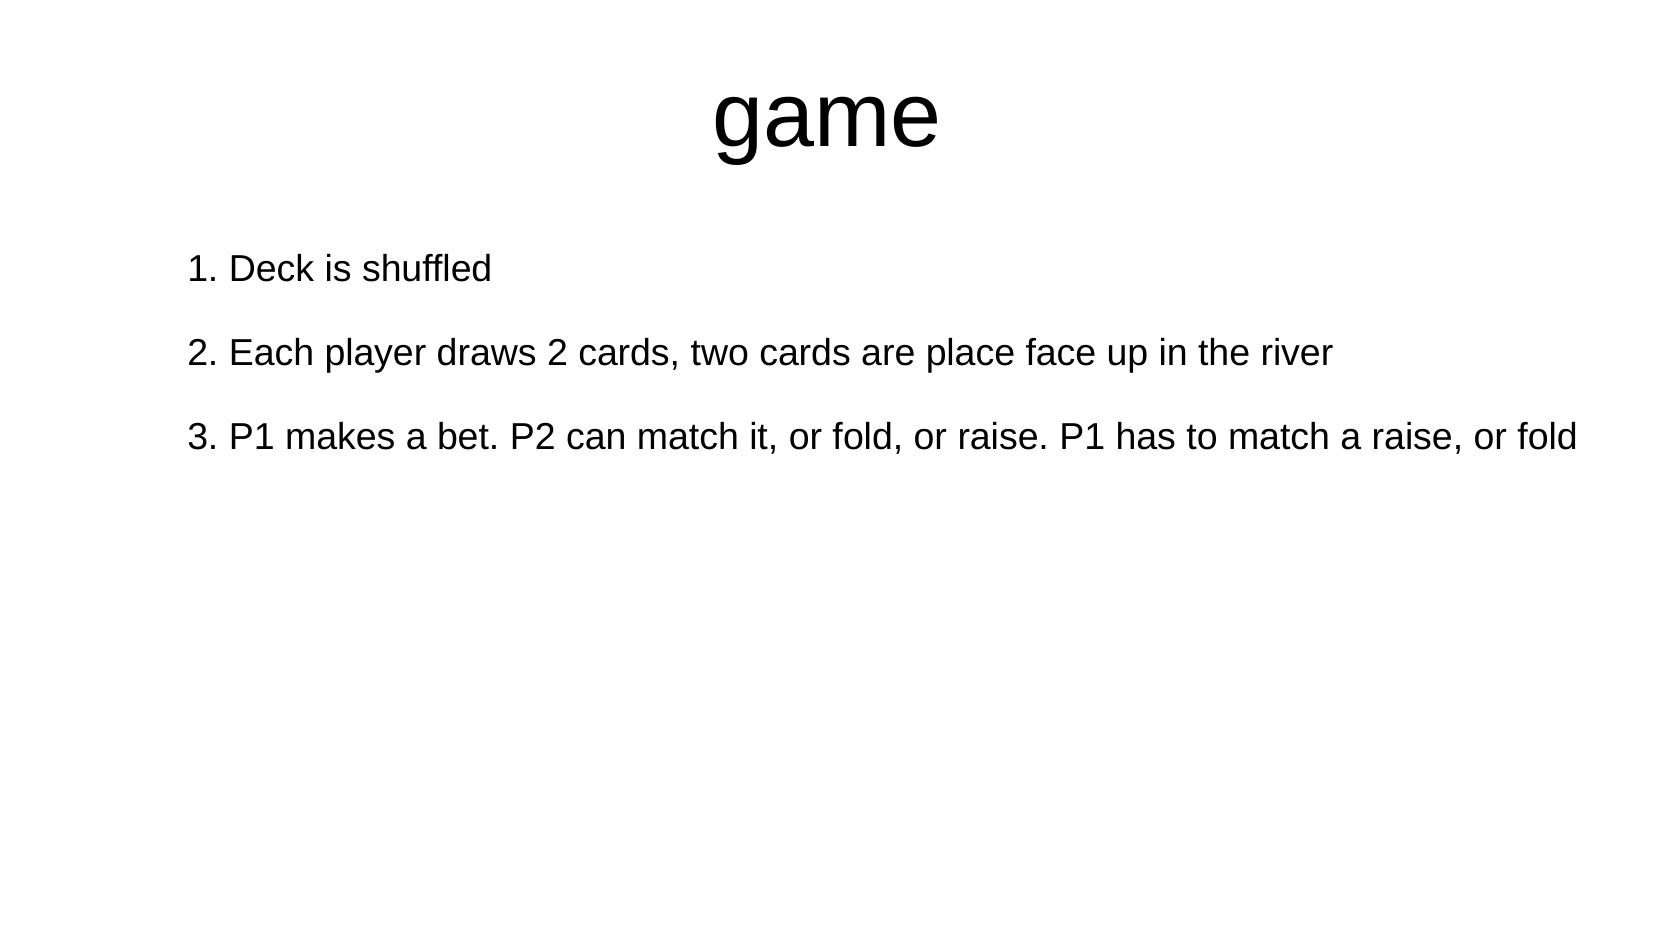

# game
1. Deck is shuffled
2. Each player draws 2 cards, two cards are place face up in the river
3. P1 makes a bet. P2 can match it, or fold, or raise. P1 has to match a raise, or fold